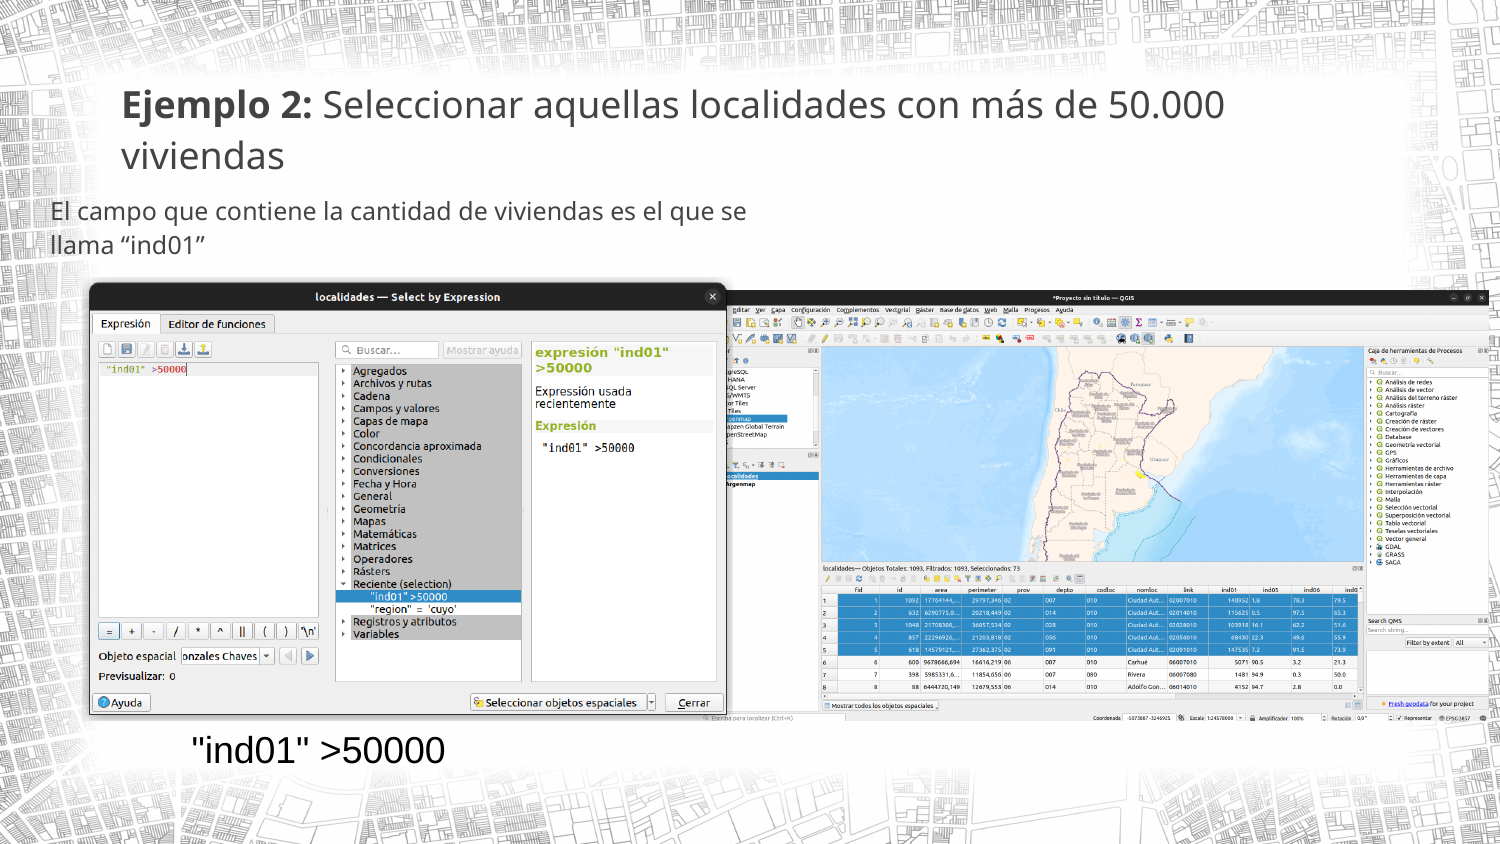

Ejemplo 2: Seleccionar aquellas localidades con más de 50.000 viviendas
El campo que contiene la cantidad de viviendas es el que se llama “ind01”
 "ind01" >50000